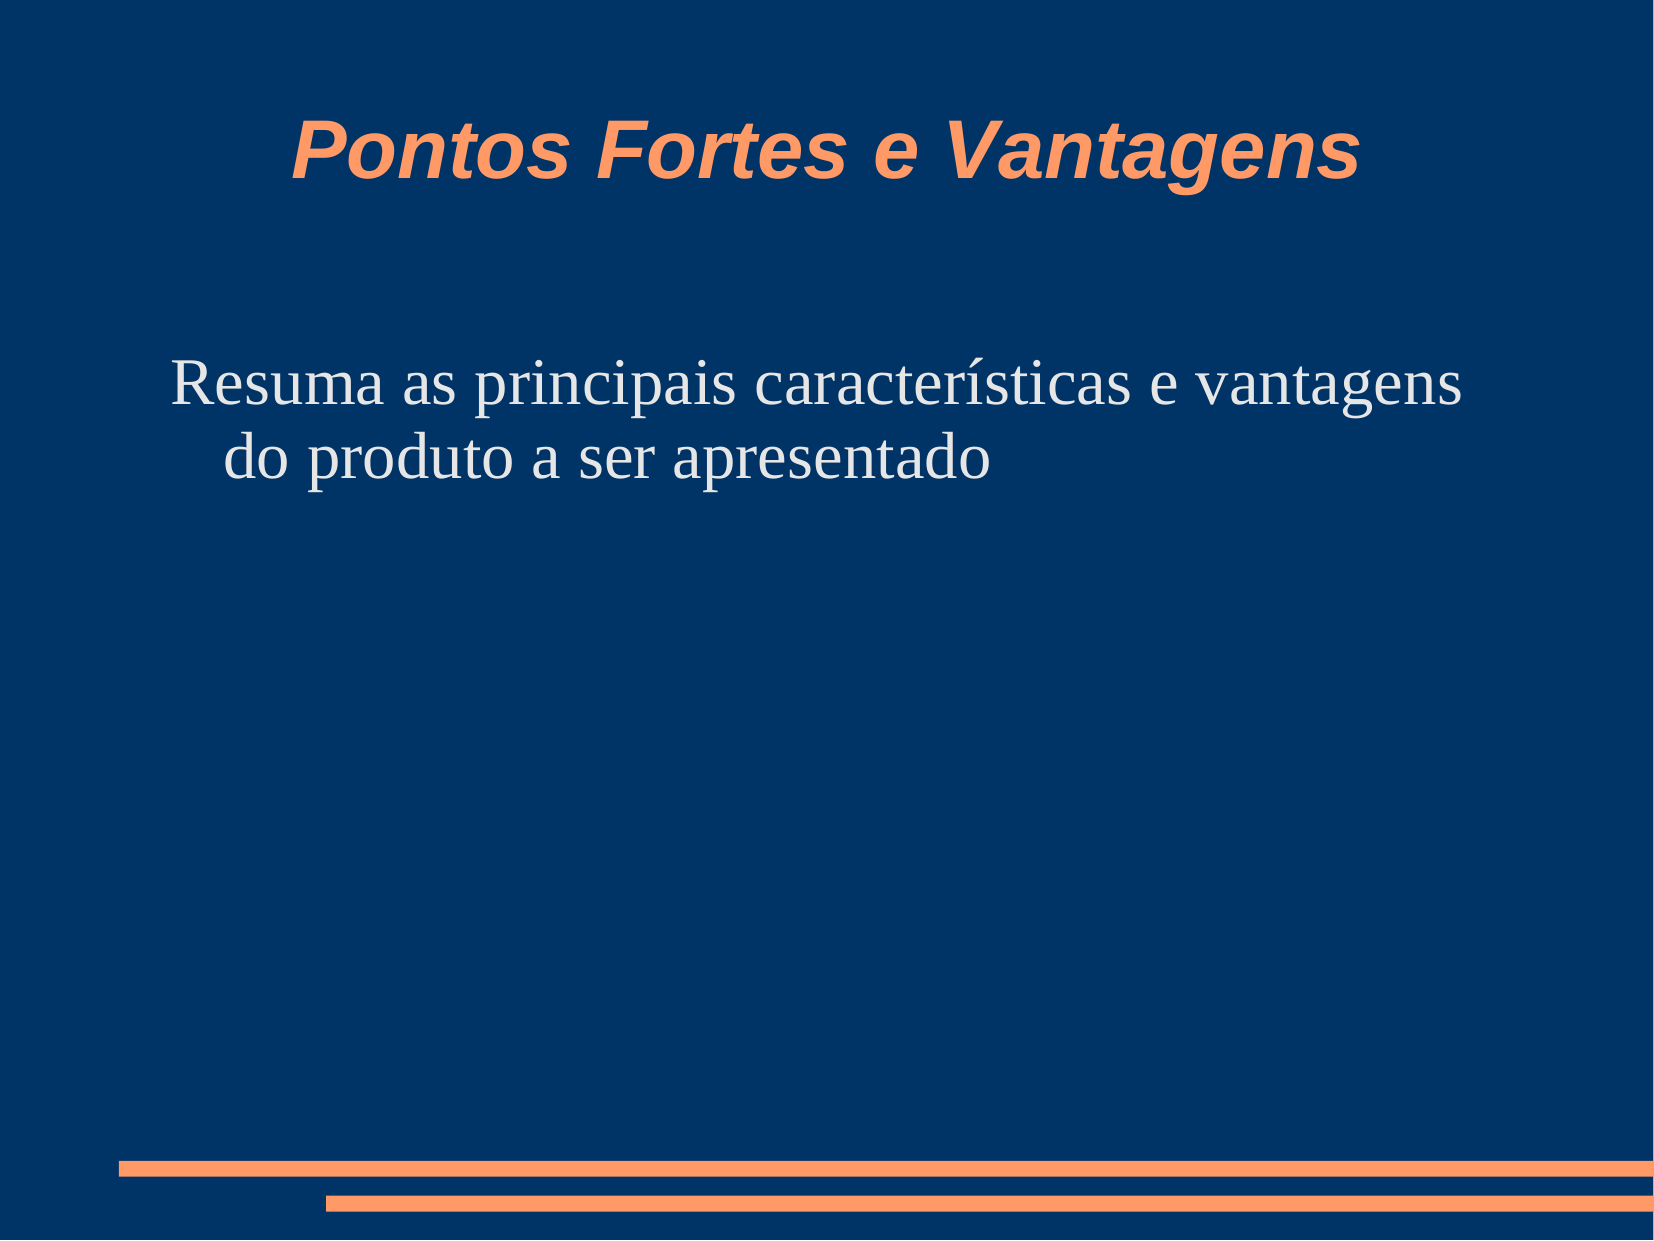

# Pontos Fortes e Vantagens
Resuma as principais características e vantagens do produto a ser apresentado